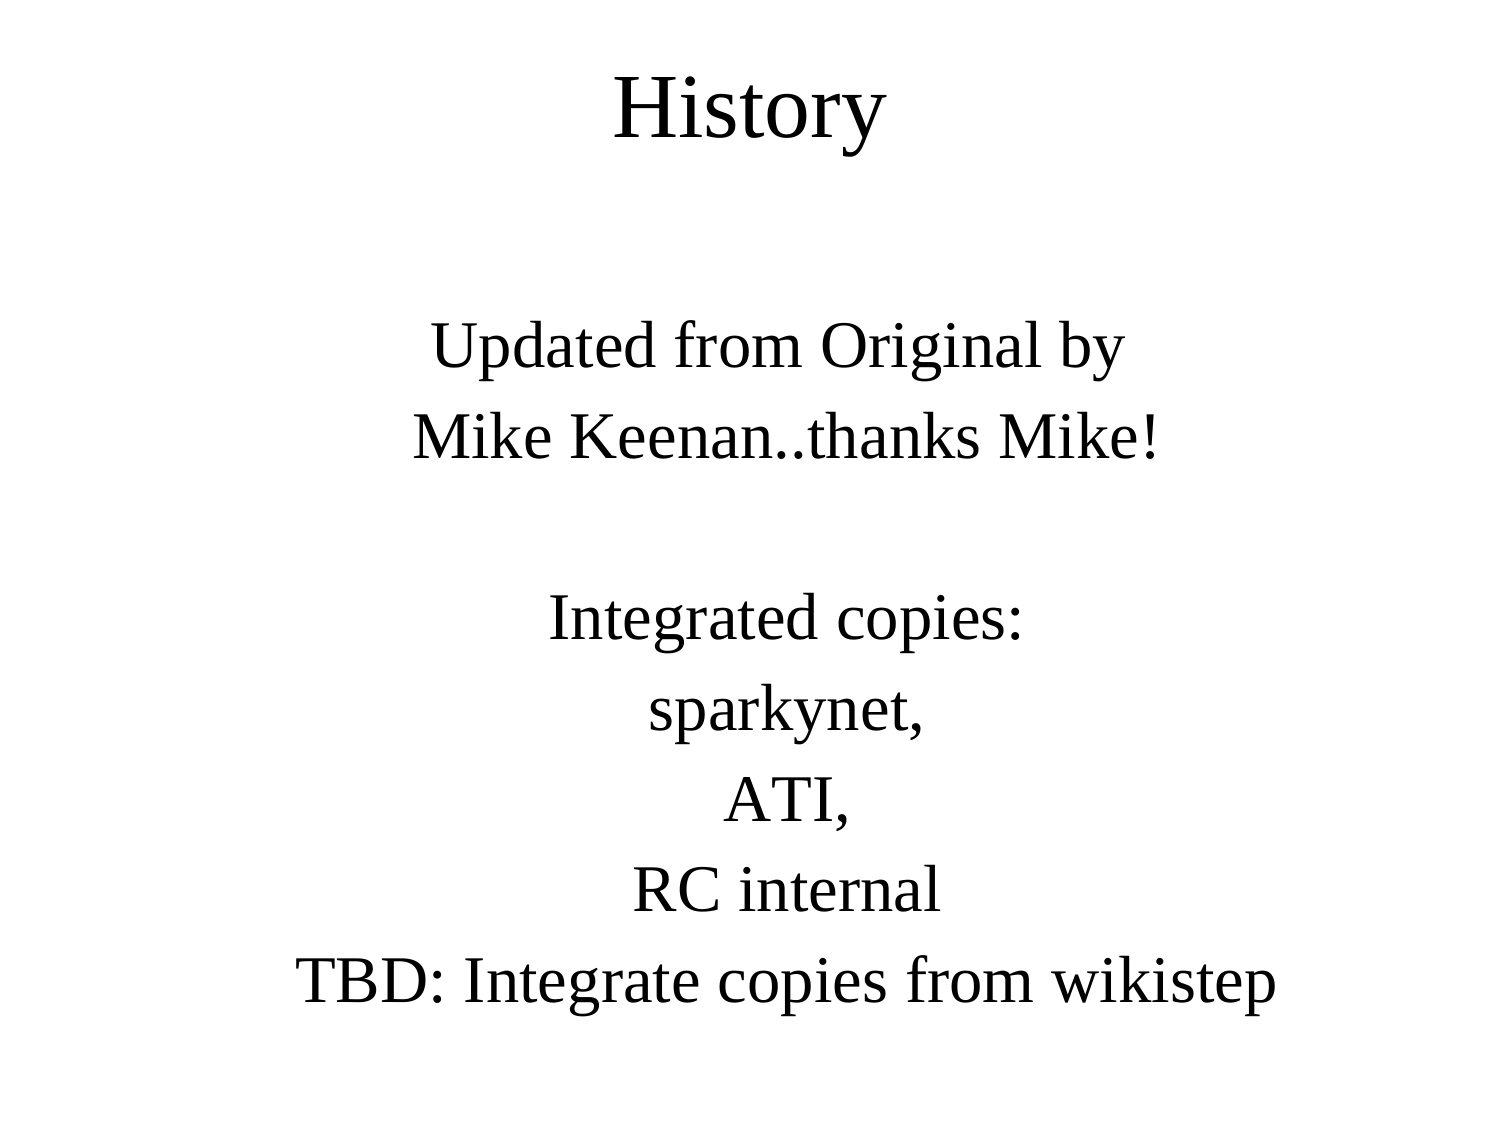

# History
Updated from Original by
Mike Keenan..thanks Mike!
Integrated copies:
sparkynet,
ATI,
RC internal
TBD: Integrate copies from wikistep